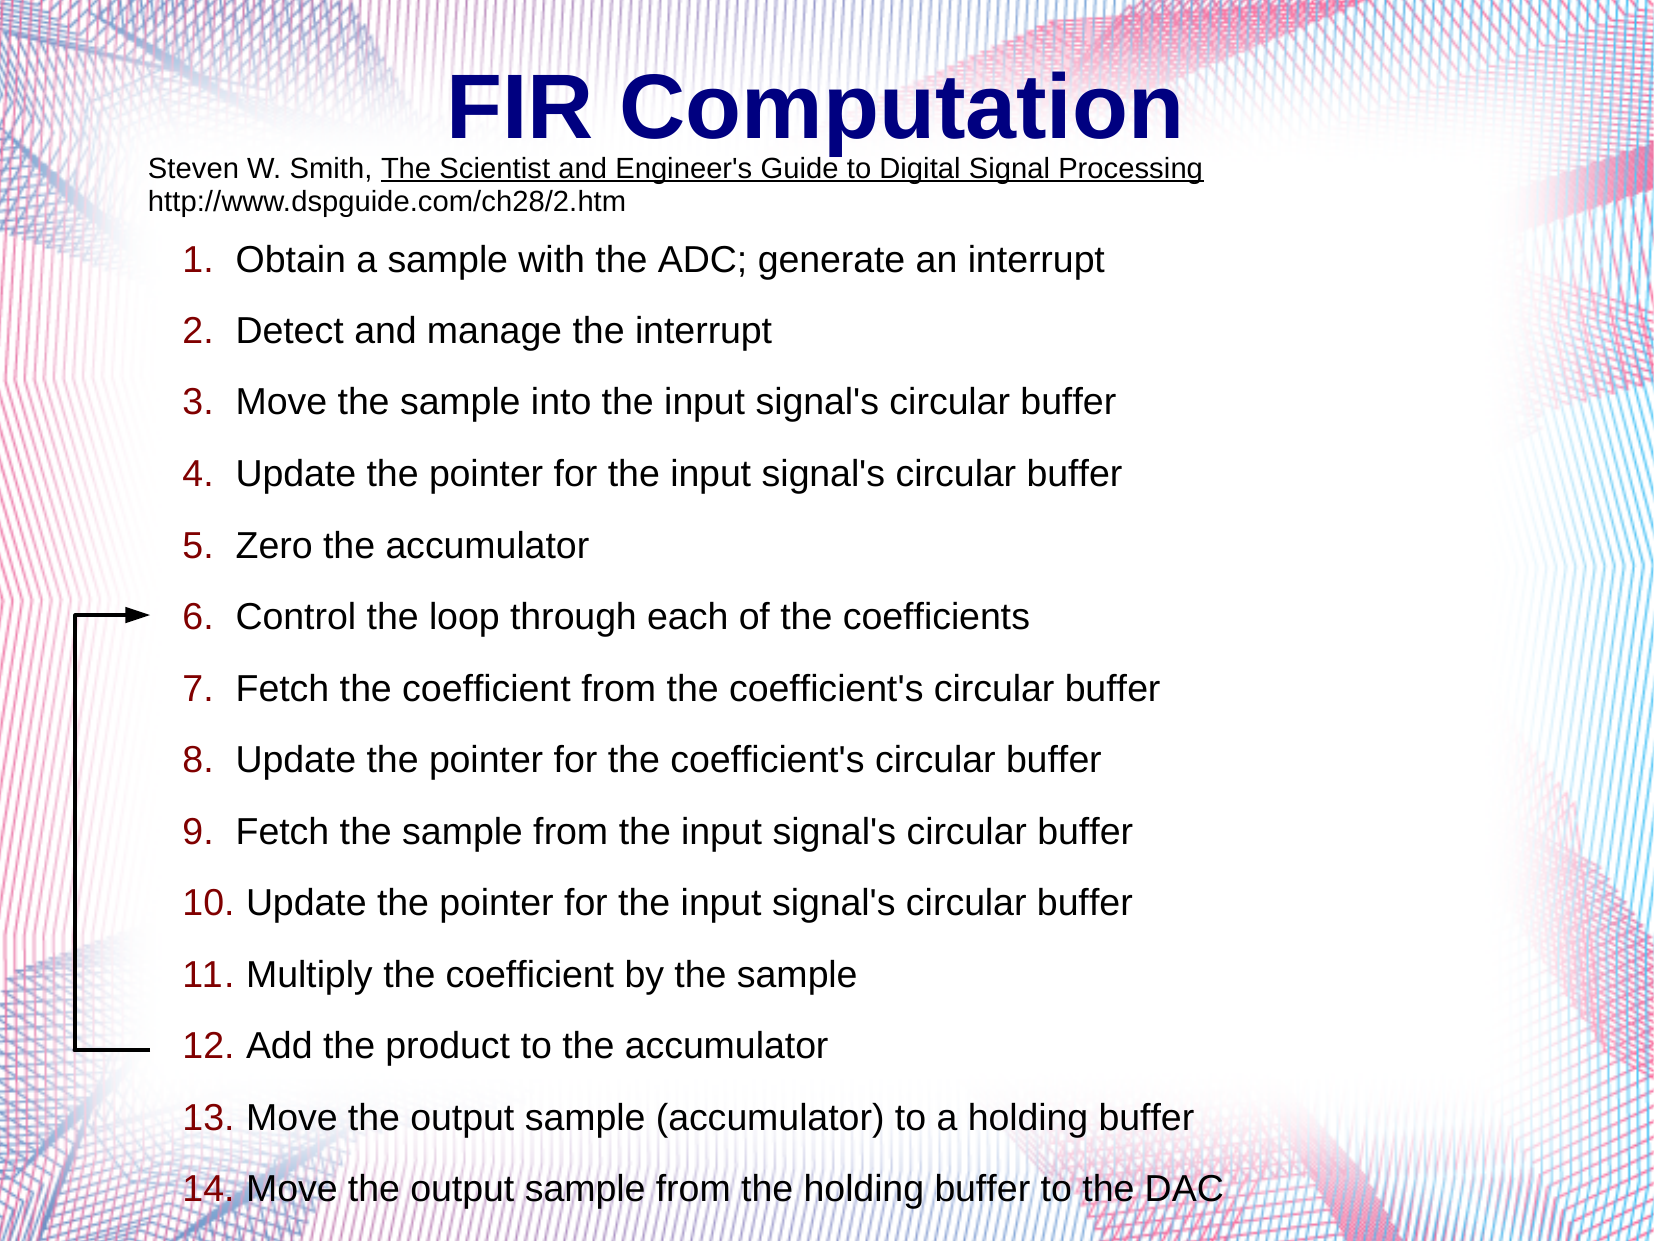

# FIR Computation
Steven W. Smith, The Scientist and Engineer's Guide to Digital Signal Processing
http://www.dspguide.com/ch28/2.htm
Obtain a sample with the ADC; generate an interrupt
Detect and manage the interrupt
Move the sample into the input signal's circular buffer
Update the pointer for the input signal's circular buffer
Zero the accumulator
Control the loop through each of the coefficients
Fetch the coefficient from the coefficient's circular buffer
Update the pointer for the coefficient's circular buffer
Fetch the sample from the input signal's circular buffer
 Update the pointer for the input signal's circular buffer
 Multiply the coefficient by the sample
 Add the product to the accumulator
 Move the output sample (accumulator) to a holding buffer
 Move the output sample from the holding buffer to the DAC